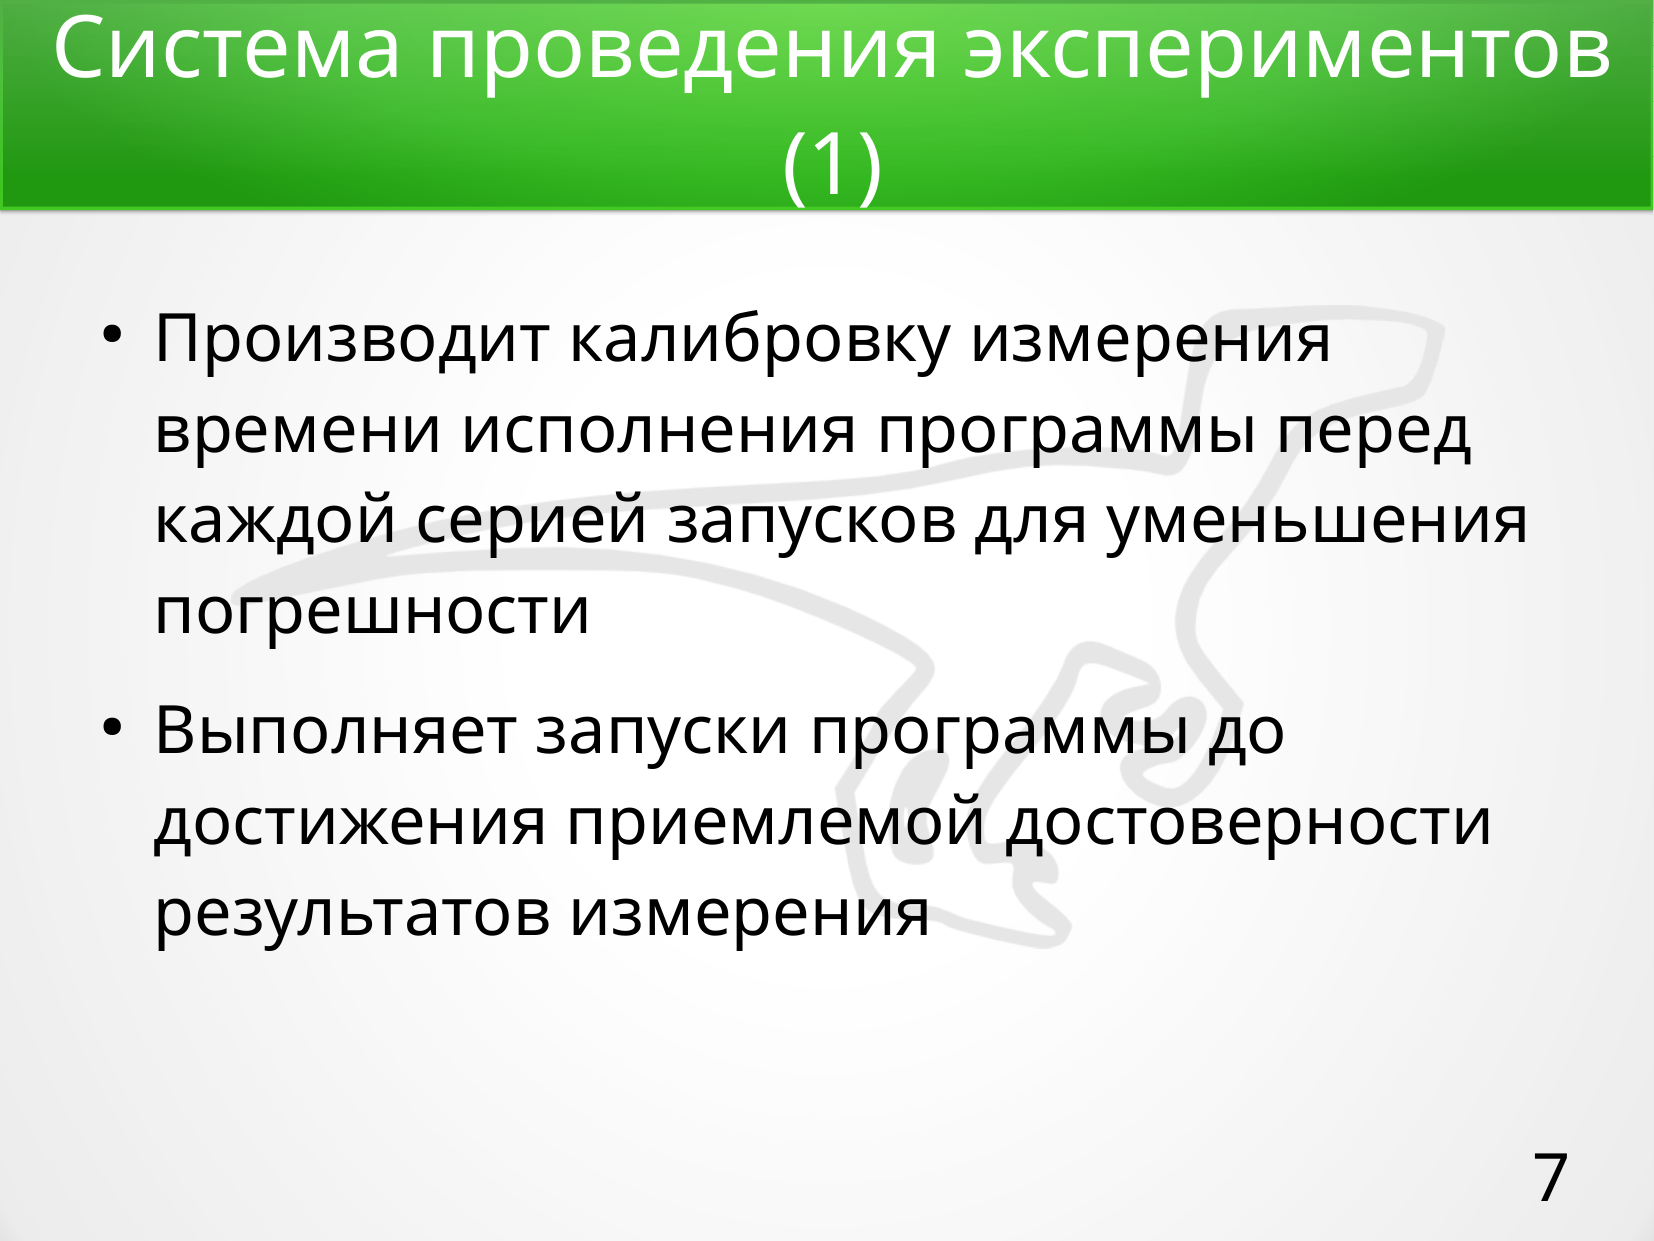

# Система проведения экспериментов (1)
Производит калибровку измерения времени исполнения программы перед каждой серией запусков для уменьшения погрешности
Выполняет запуски программы до достижения приемлемой достоверности результатов измерения
7